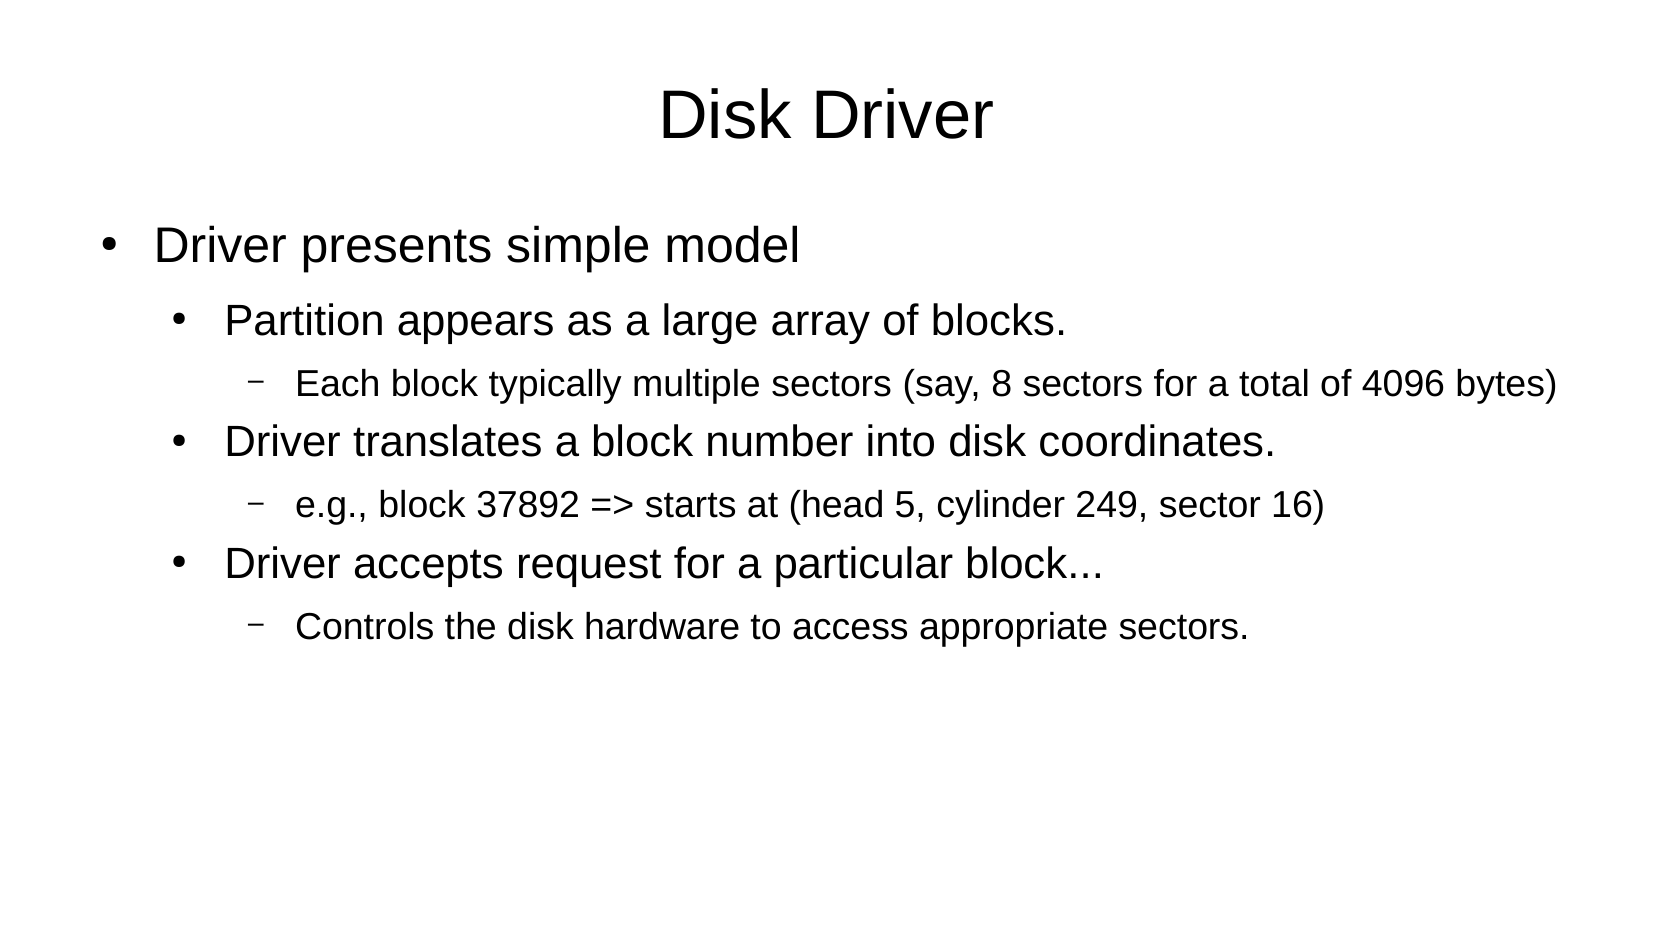

# Disk Driver
Driver presents simple model
Partition appears as a large array of blocks.
Each block typically multiple sectors (say, 8 sectors for a total of 4096 bytes)
Driver translates a block number into disk coordinates.
e.g., block 37892 => starts at (head 5, cylinder 249, sector 16)
Driver accepts request for a particular block...
Controls the disk hardware to access appropriate sectors.